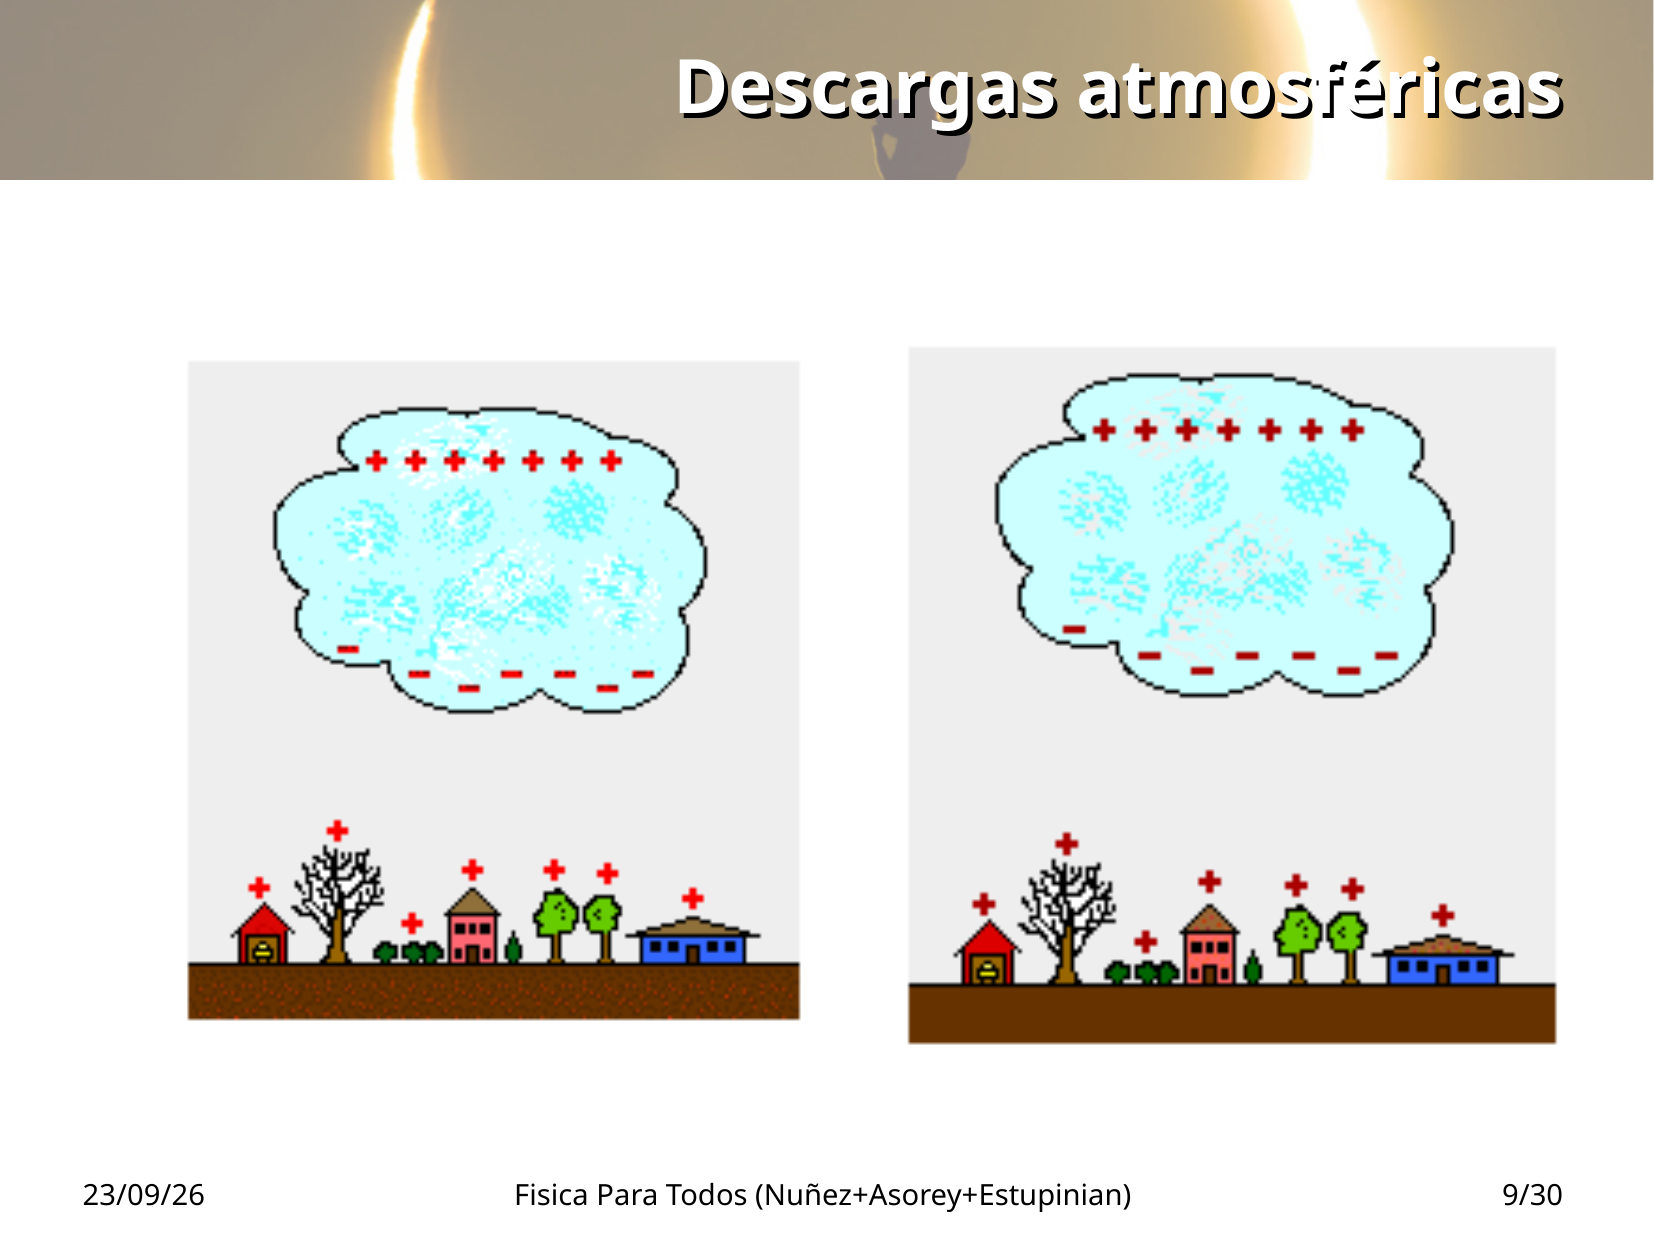

# Descargas atmosféricas
Fisica Para Todos (Nuñez+Asorey+Estupinian)
9